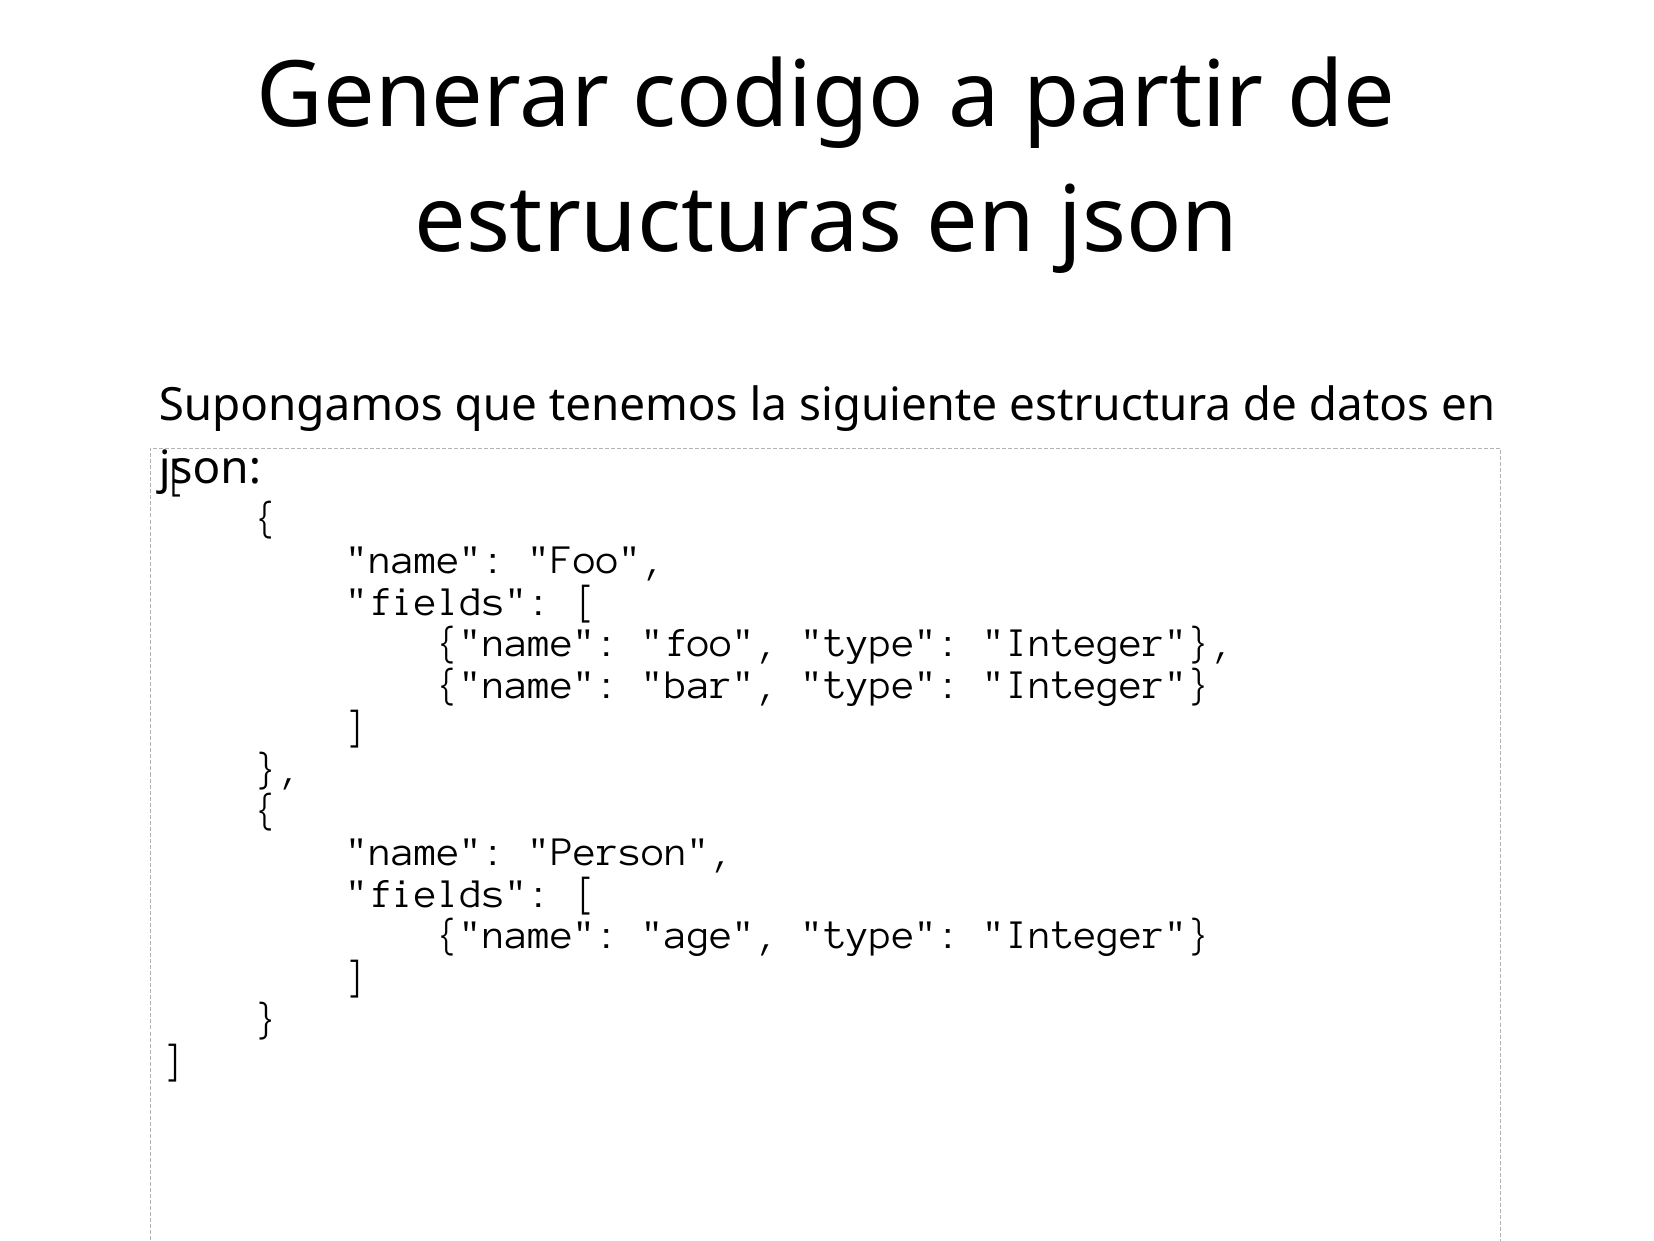

# Generar codigo a partir de estructuras en json
Supongamos que tenemos la siguiente estructura de datos en json:
[
 {
 "name": "Foo",
 "fields": [
 {"name": "foo", "type": "Integer"},
 {"name": "bar", "type": "Integer"}
 ]
 },
 {
 "name": "Person",
 "fields": [
 {"name": "age", "type": "Integer"}
 ]
 }
]